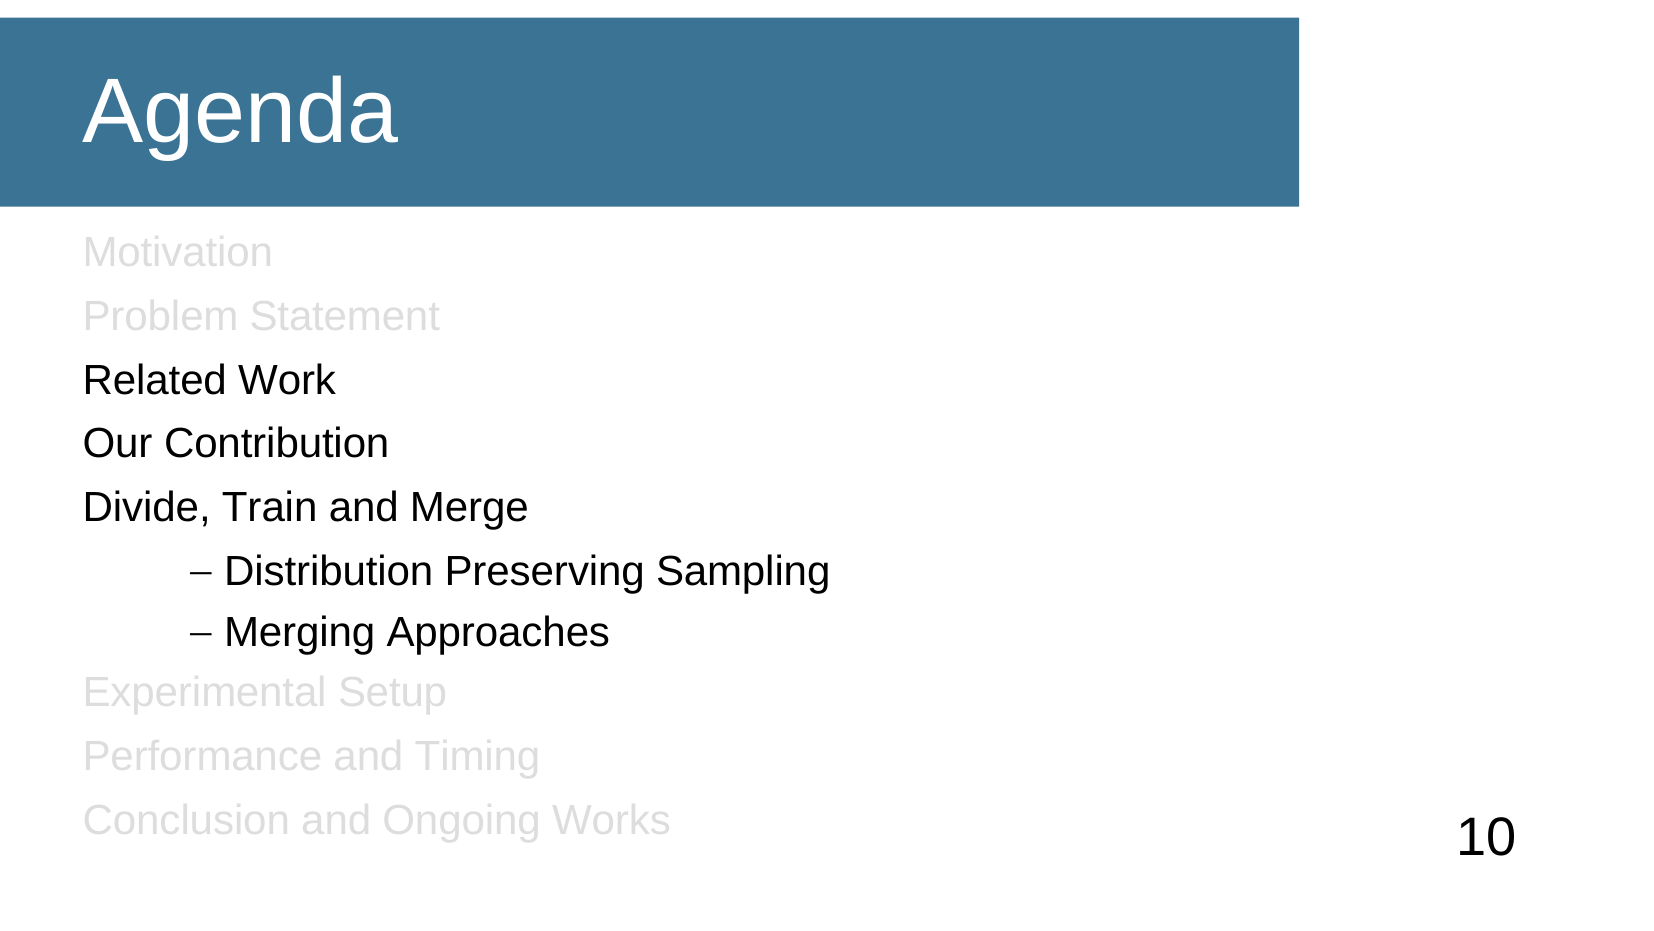

# Agenda
Motivation
Problem Statement
Related Work
Our Contribution
Divide, Train and Merge
Distribution Preserving Sampling
Merging Approaches
Experimental Setup
Performance and Timing
Conclusion and Ongoing Works